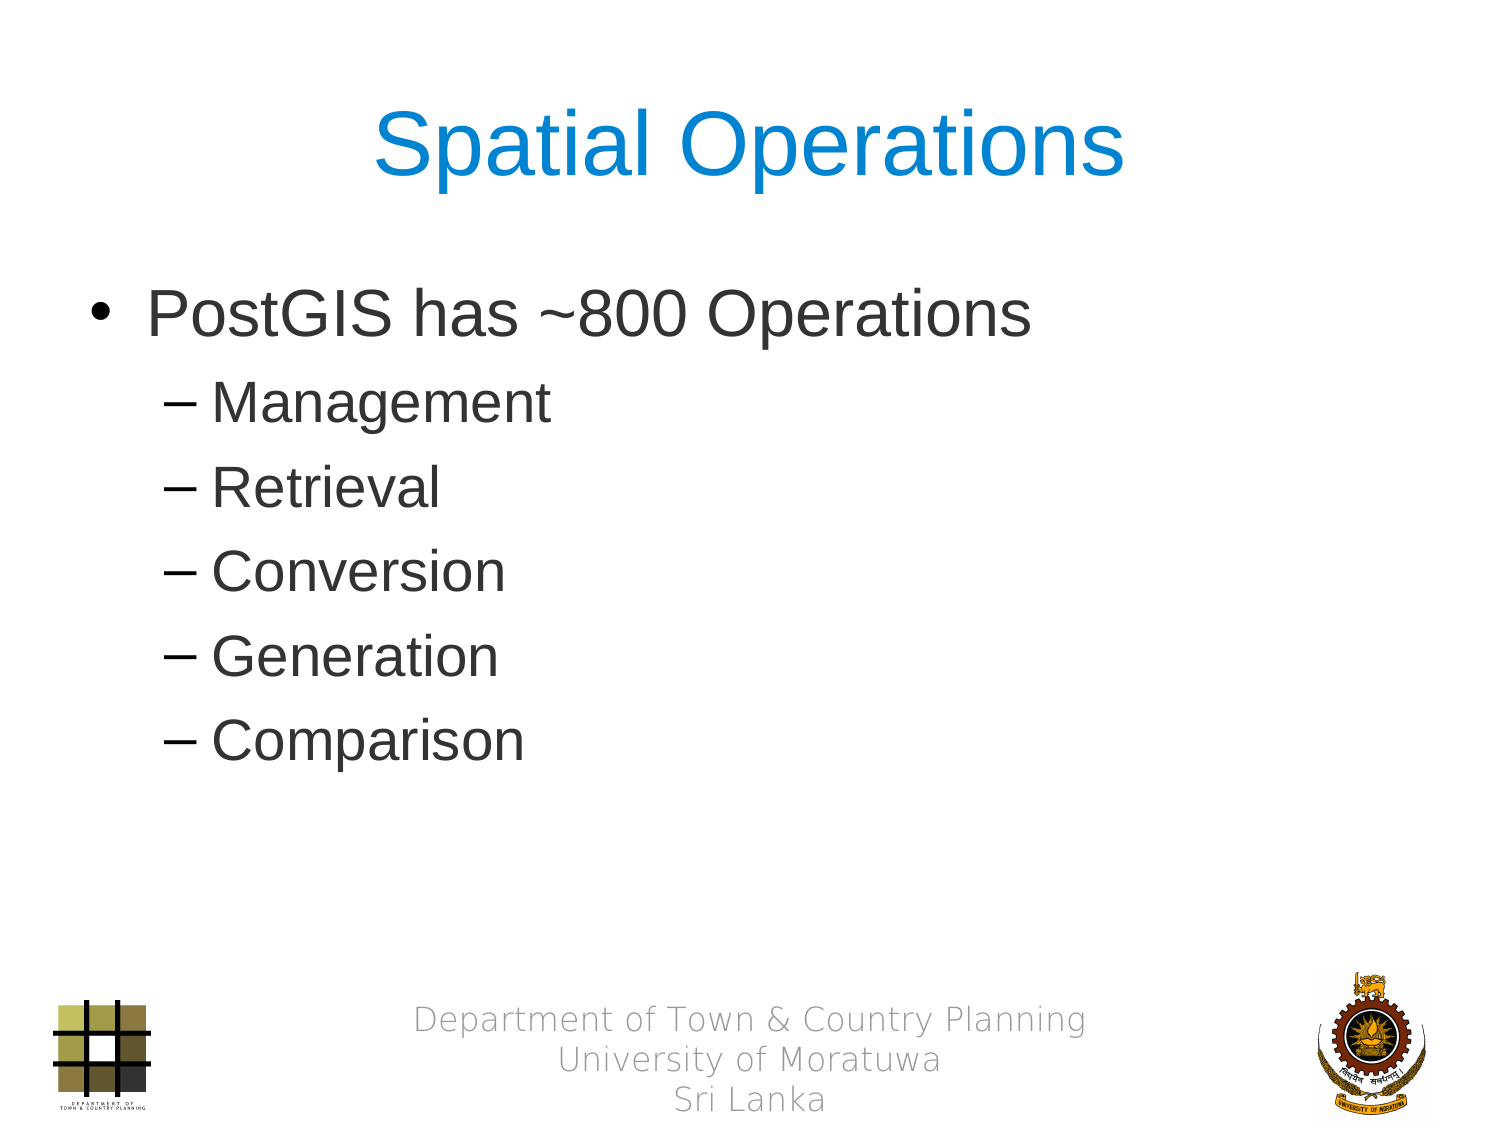

# Spatial Operations
PostGIS has ~800 Operations
Management
Retrieval
Conversion
Generation
Comparison